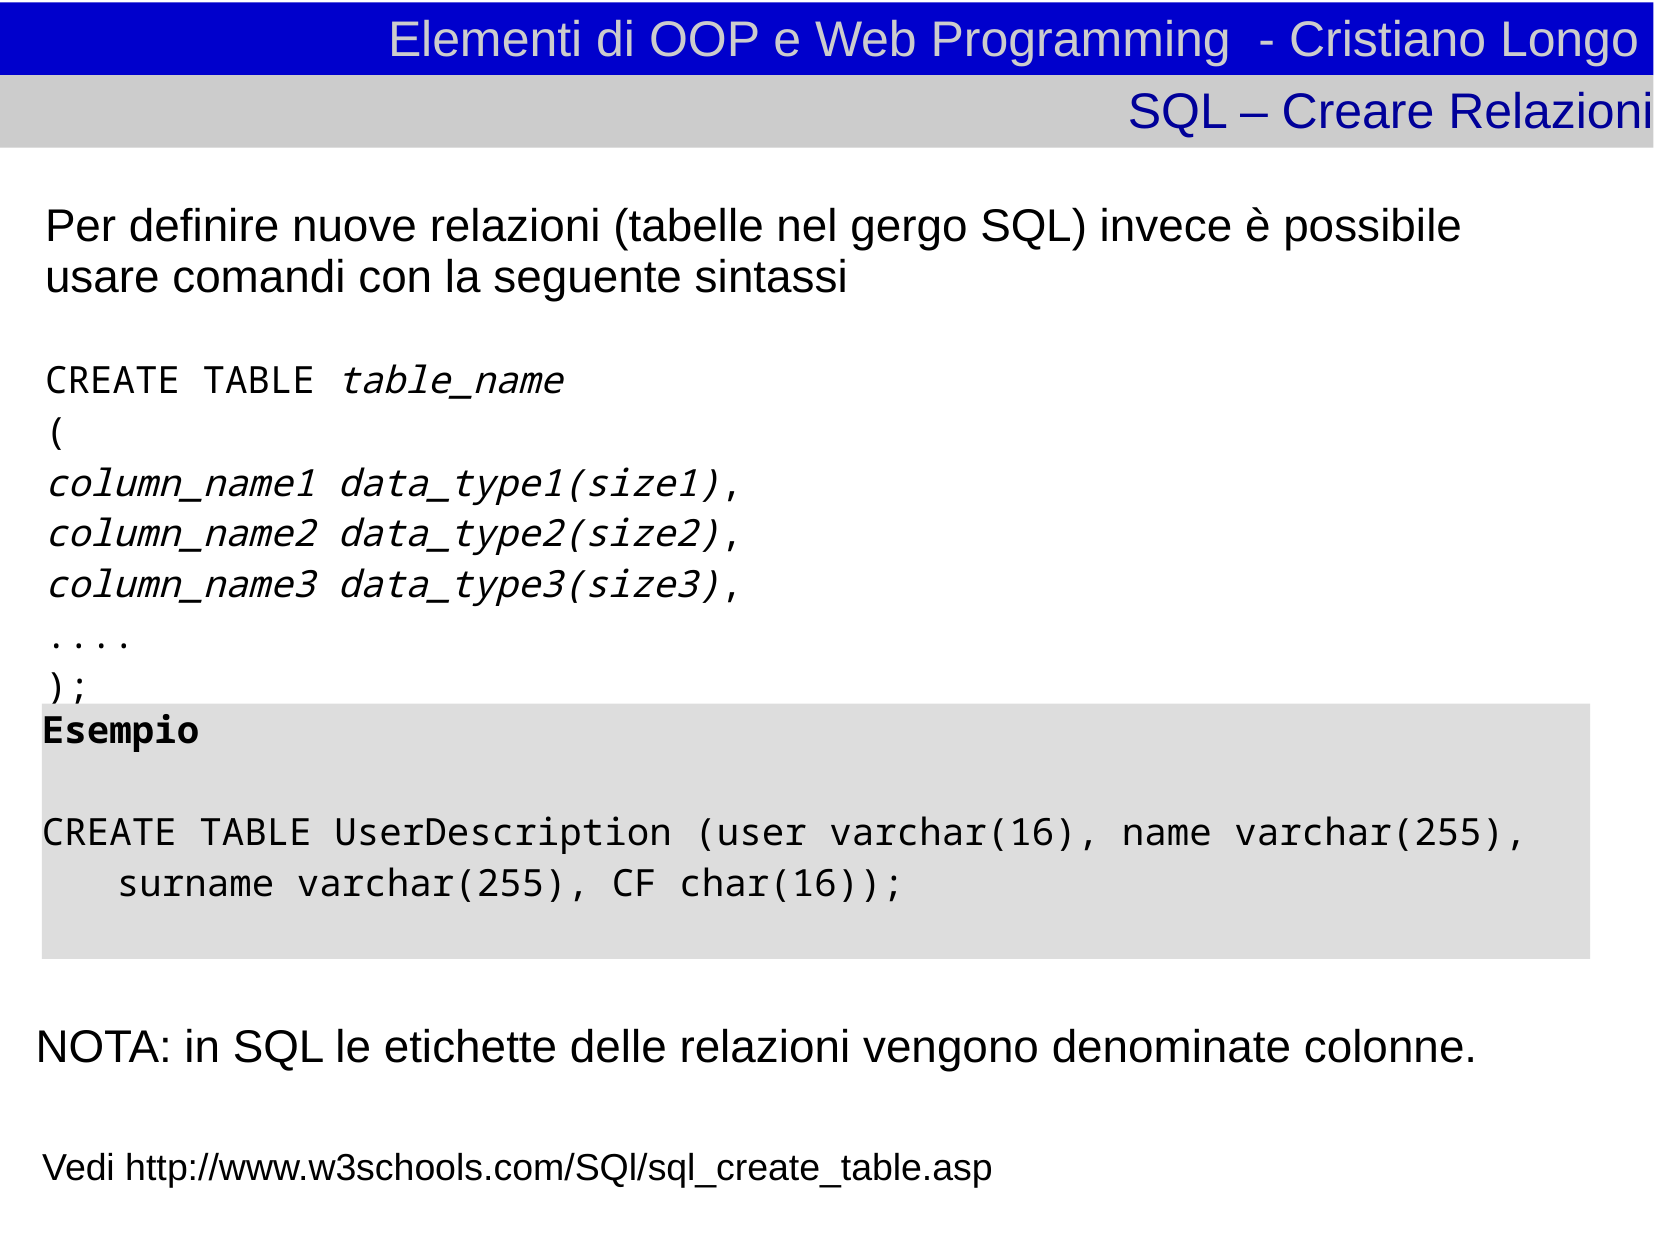

# Elementi di OOP e Web Programming - Cristiano Longo
SQL – Creare Relazioni
Per definire nuove relazioni (tabelle nel gergo SQL) invece è possibile usare comandi con la seguente sintassi
CREATE TABLE table_name
(
column_name1 data_type1(size1),
column_name2 data_type2(size2),
column_name3 data_type3(size3),
....
);
Esempio
CREATE TABLE UserDescription (user varchar(16), name varchar(255),
	surname varchar(255), CF char(16));
NOTA: in SQL le etichette delle relazioni vengono denominate colonne.
Vedi http://www.w3schools.com/SQl/sql_create_table.asp